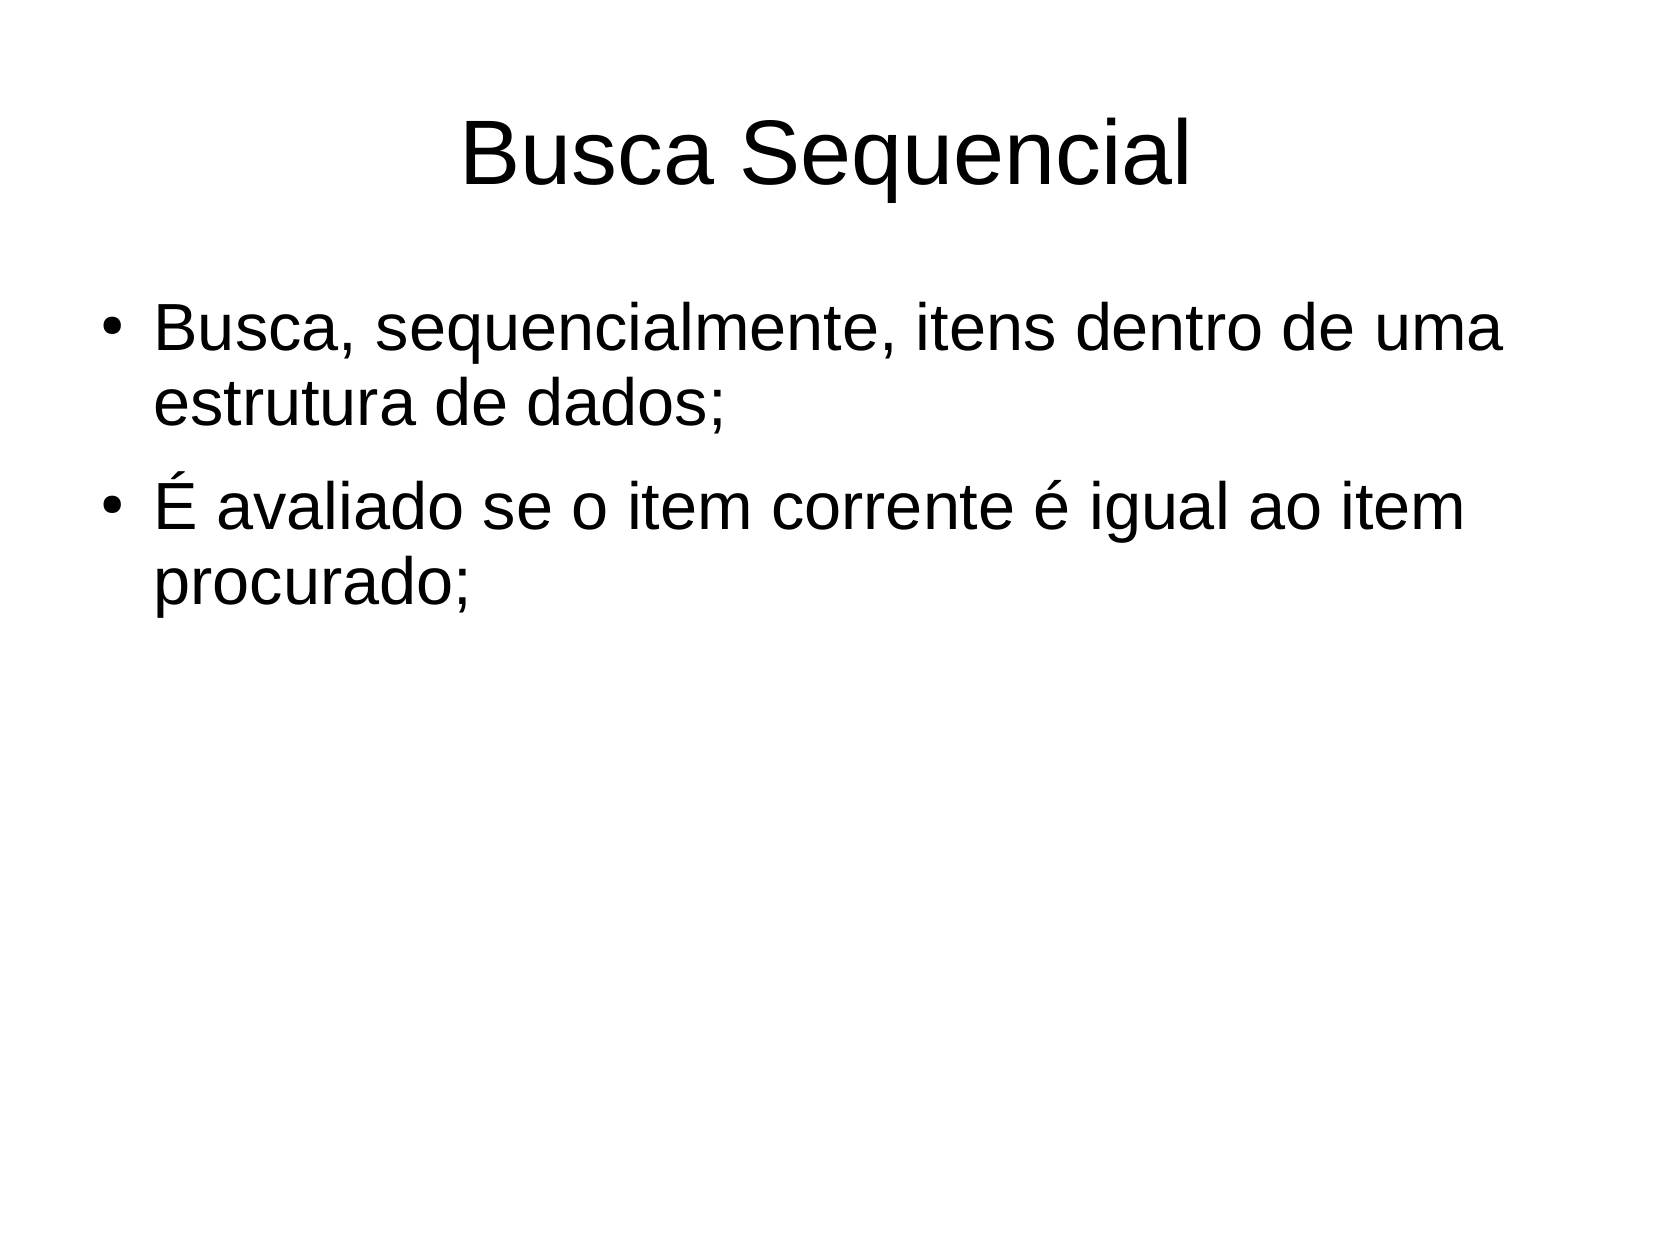

# Busca Sequencial
Busca, sequencialmente, itens dentro de uma estrutura de dados;
É avaliado se o item corrente é igual ao item procurado;